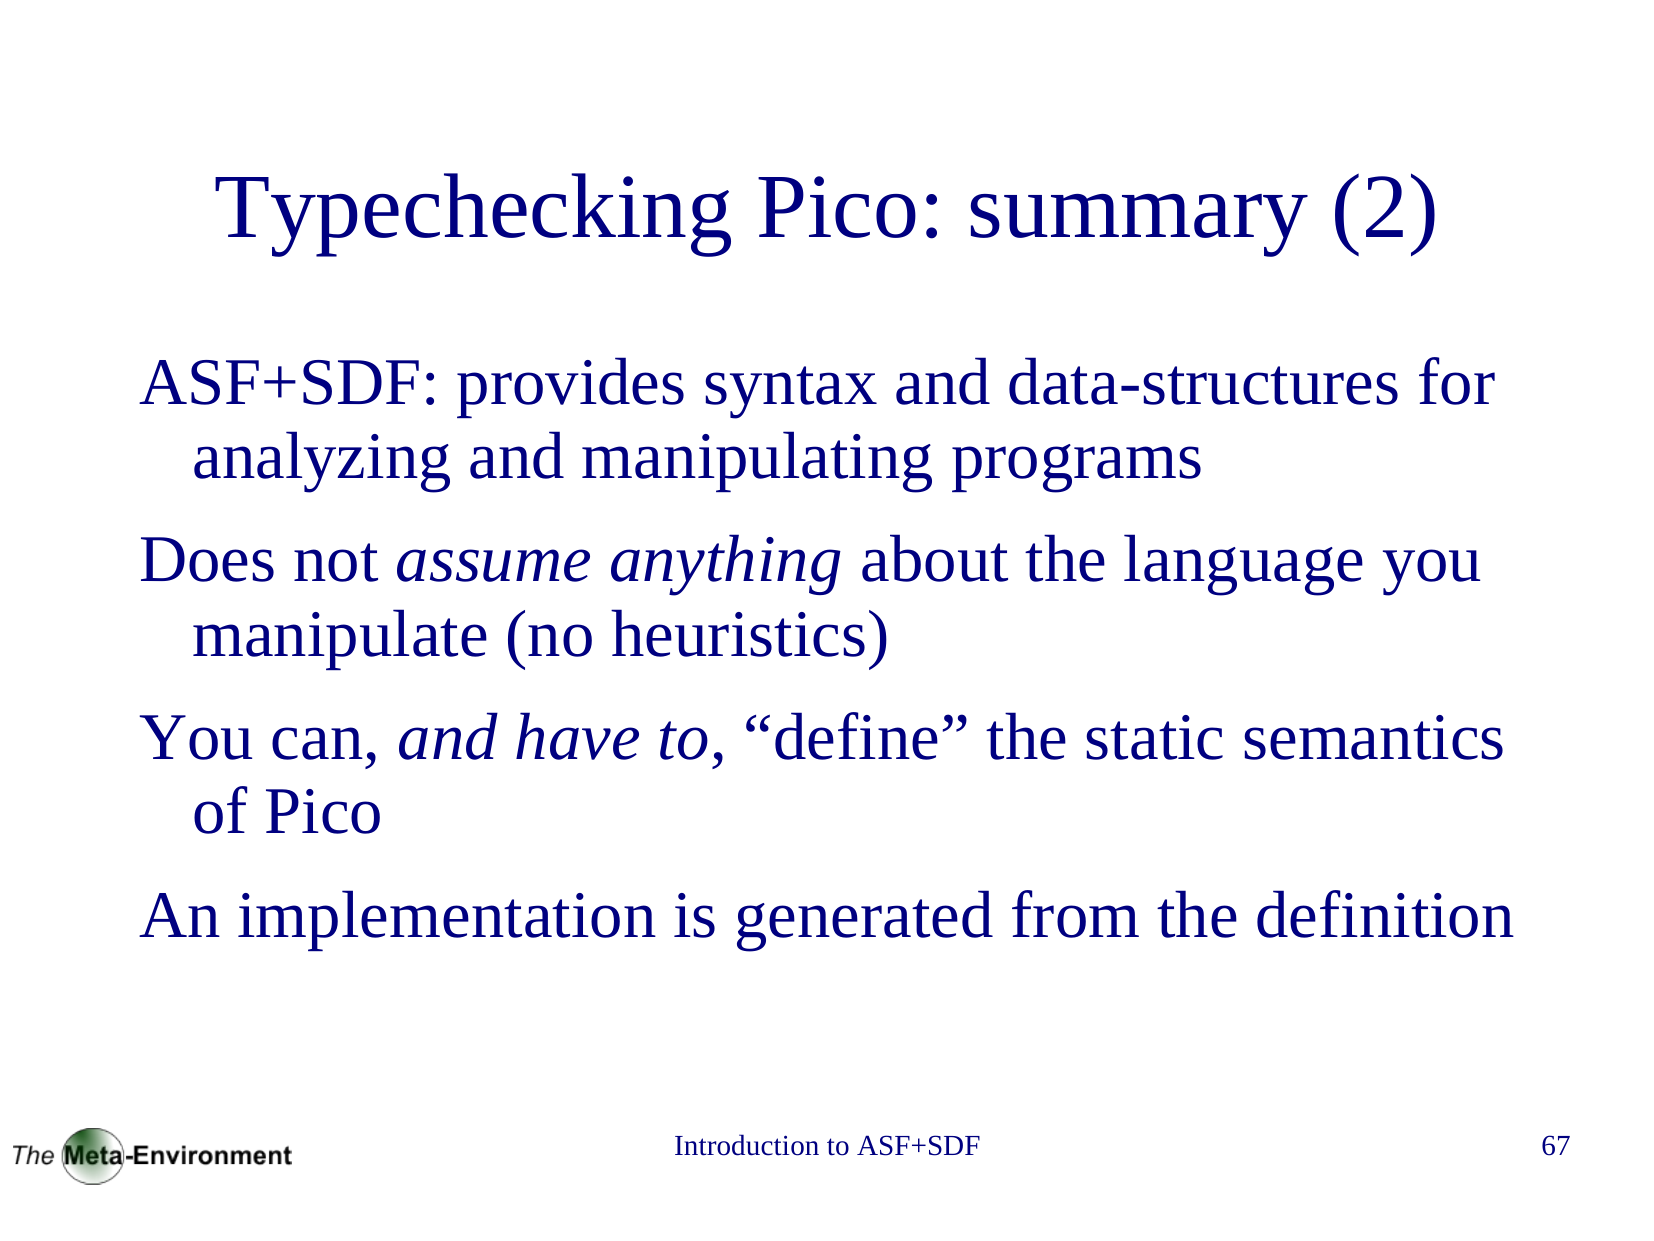

# Typechecking Pico: summary (2)
ASF+SDF: provides syntax and data-structures for analyzing and manipulating programs
Does not assume anything about the language you manipulate (no heuristics)
You can, and have to, “define” the static semantics of Pico
An implementation is generated from the definition
67